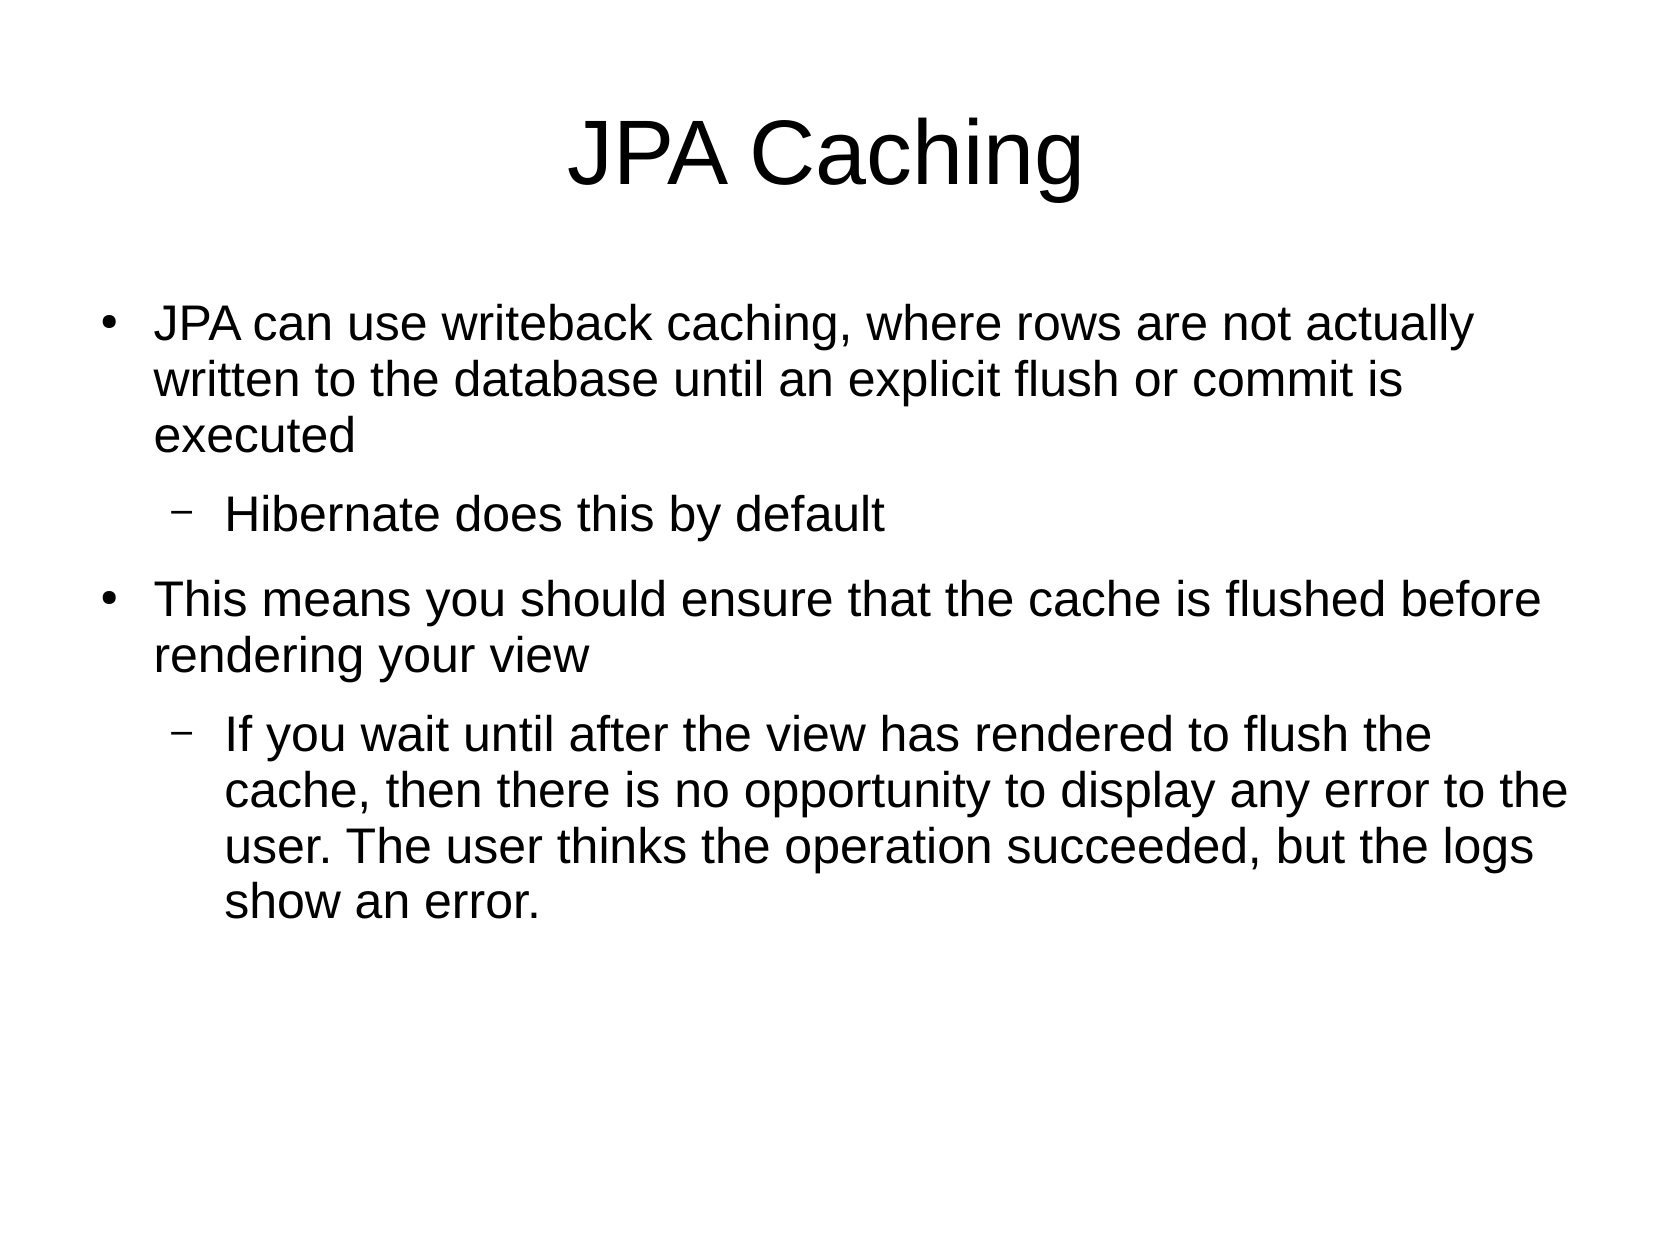

# JPA Caching
JPA can use writeback caching, where rows are not actually written to the database until an explicit flush or commit is executed
Hibernate does this by default
This means you should ensure that the cache is flushed before rendering your view
If you wait until after the view has rendered to flush the cache, then there is no opportunity to display any error to the user. The user thinks the operation succeeded, but the logs show an error.